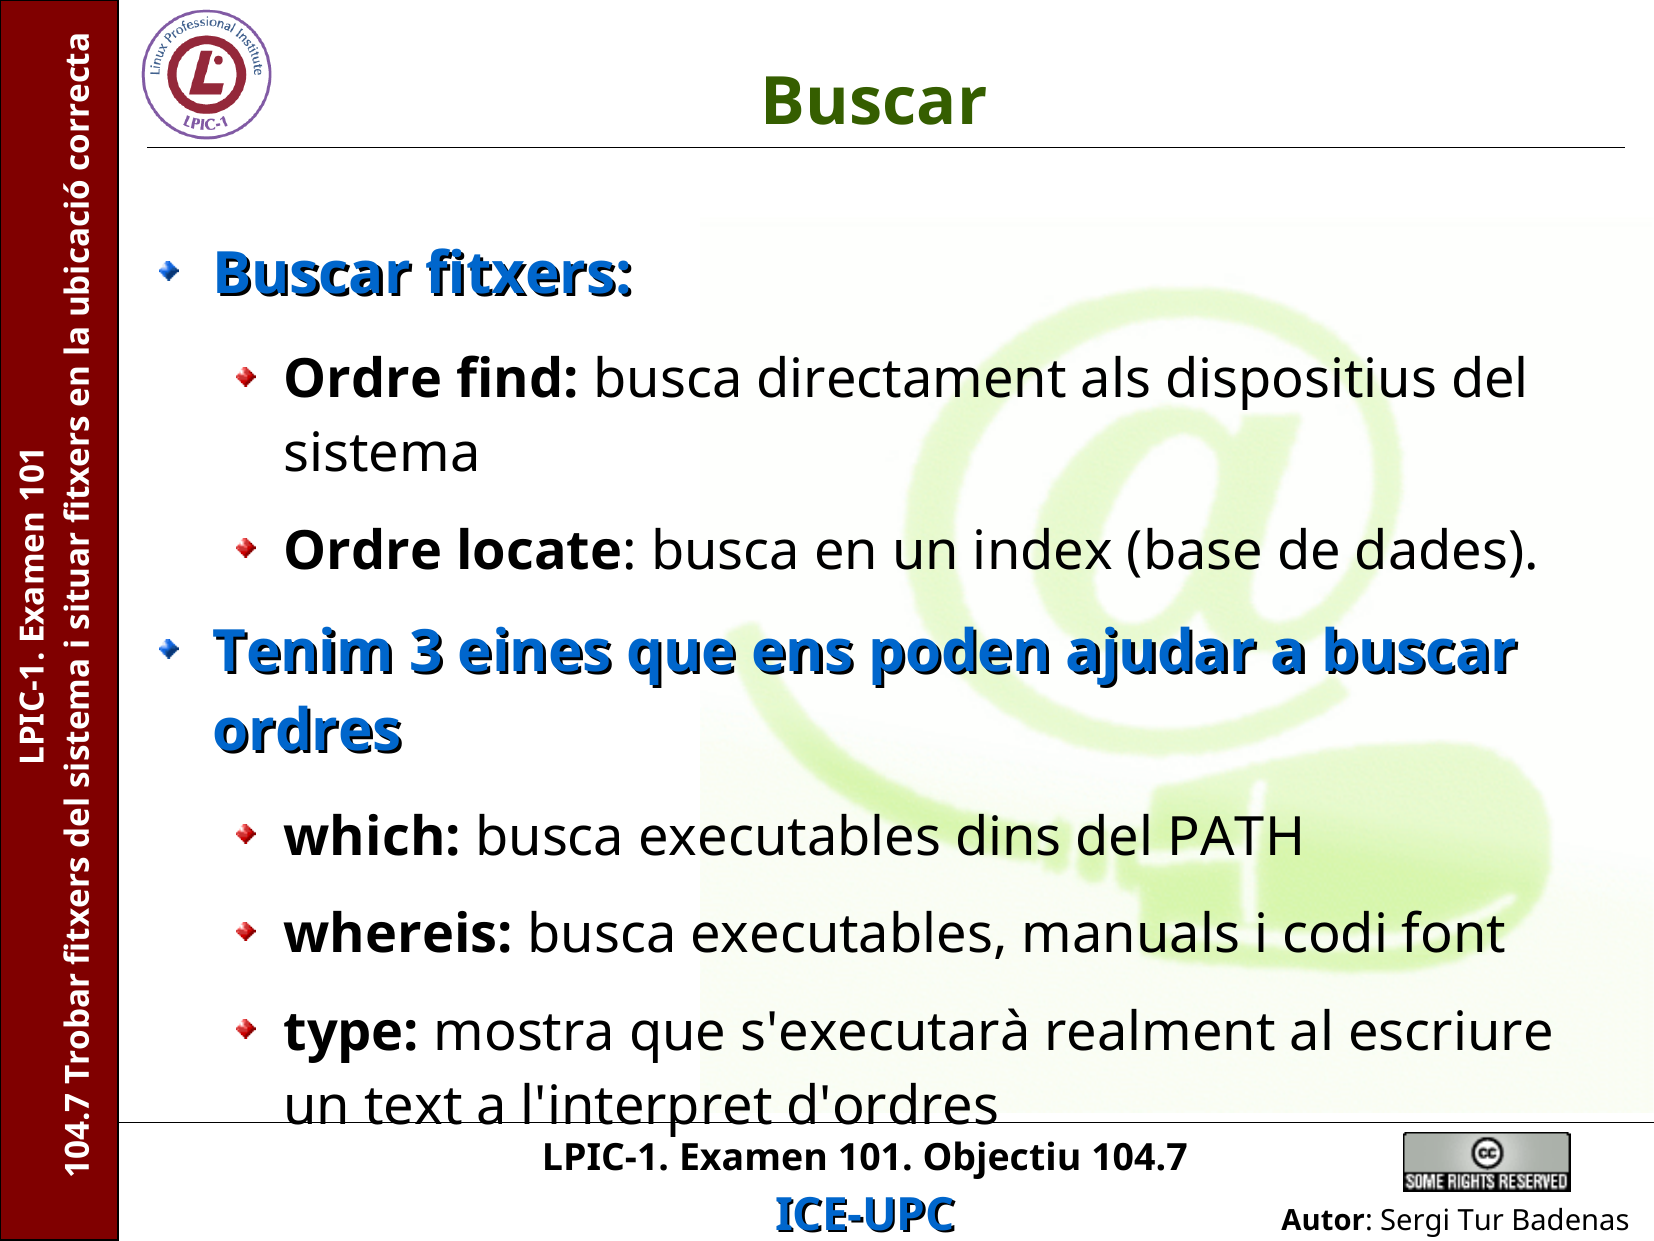

# Buscar
Buscar fitxers:
Ordre find: busca directament als dispositius del sistema
Ordre locate: busca en un index (base de dades).
Tenim 3 eines que ens poden ajudar a buscar ordres
which: busca executables dins del PATH
whereis: busca executables, manuals i codi font
type: mostra que s'executarà realment al escriure un text a l'interpret d'ordres